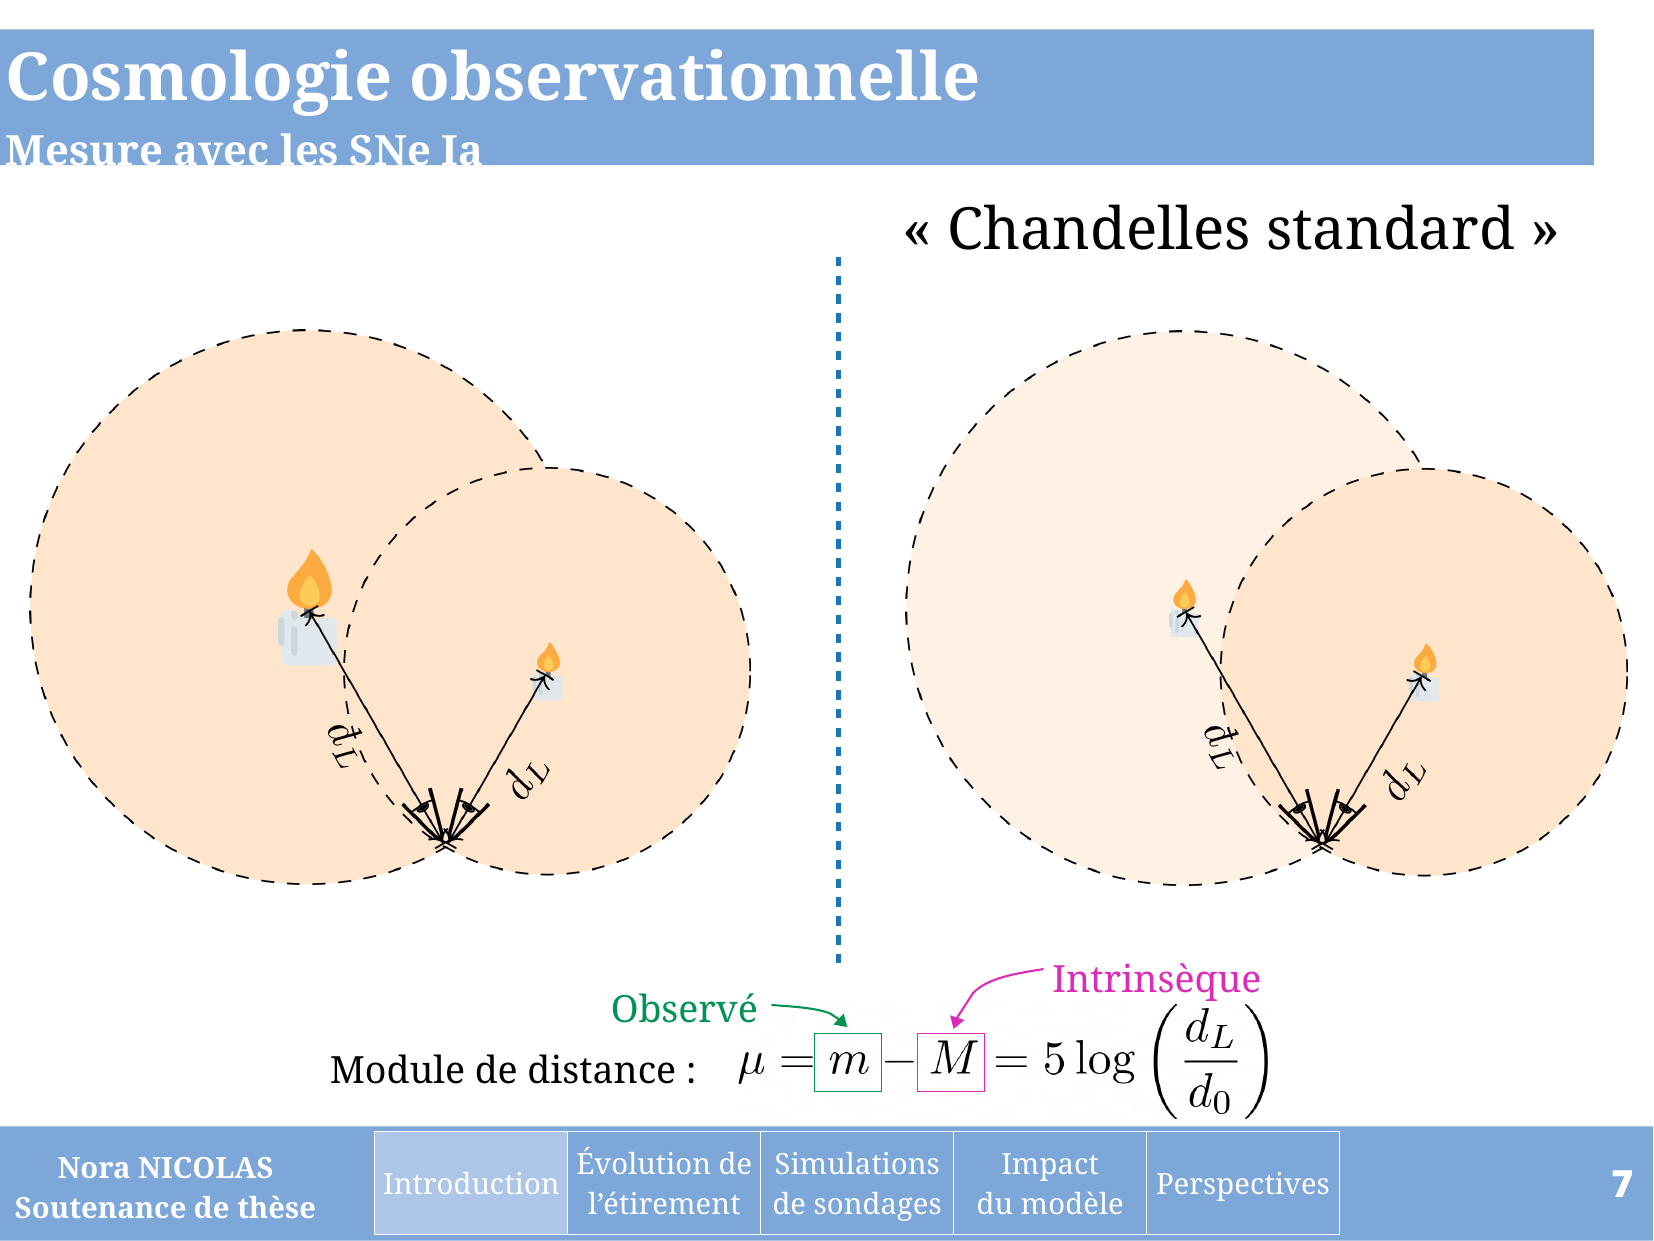

# Cosmologie observationnelle Mesure avec les SNe Ia
« Chandelles standard »
Intrinsèque
Observé
Module de distance :
7
Introduction
Évolution de
l’étirement
Simulations
de sondages
Impact
du modèle
Perspectives